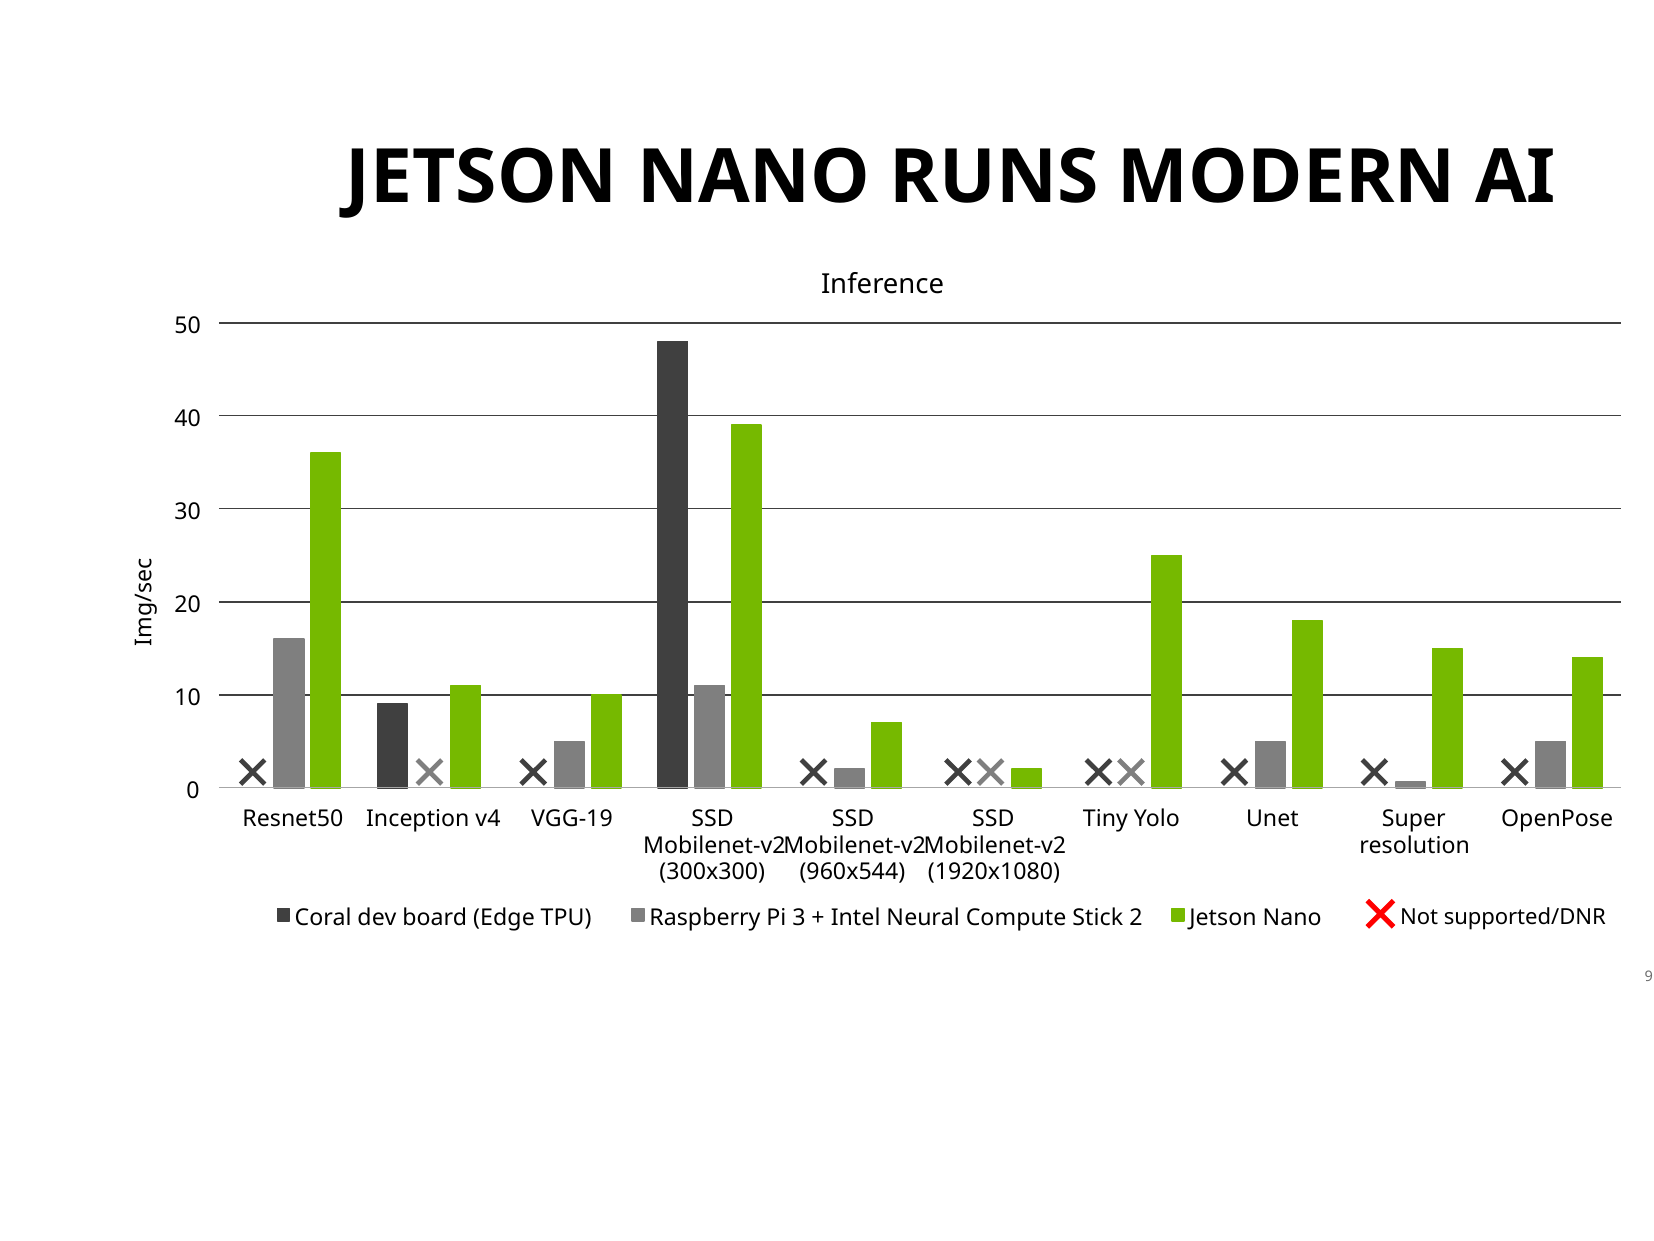

JETSON NANO RUNS MODERN AI
Inference
50
40
30
Img/sec
20
10
0
Resnet50
Inception v4
VGG-19
SSD
SSD
SSD
Tiny Yolo
Unet
Super
OpenPose
Mobilenet-v2
Mobilenet-v2
Mobilenet-v2
resolution
(300x300)
(960x544)
(1920x1080)
Coral dev board (Edge TPU)
Raspberry Pi 3 + Intel Neural Compute Stick 2
Jetson Nano
Not supported/DNR
9